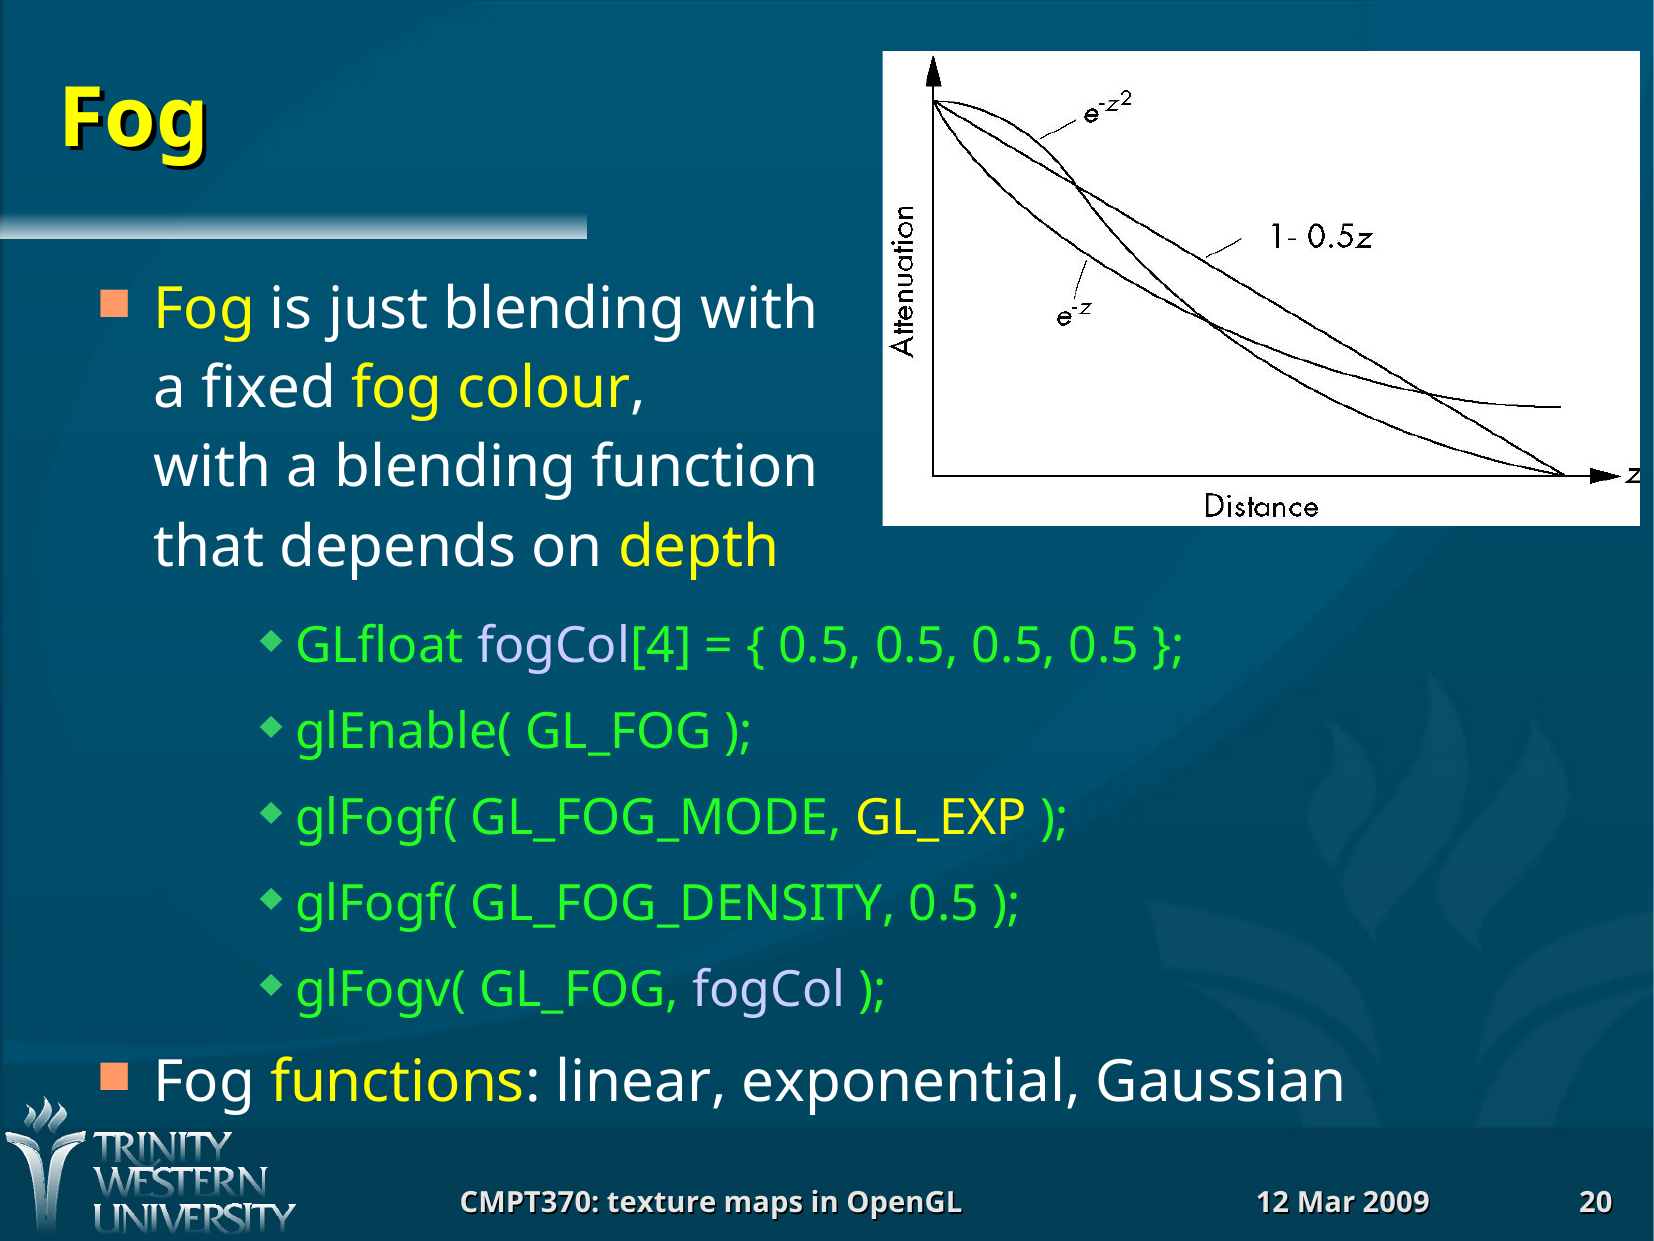

# Fog
Fog is just blending with
a fixed fog colour,
with a blending function
that depends on depth
GLfloat fogCol[4] = { 0.5, 0.5, 0.5, 0.5 };
glEnable( GL_FOG );
glFogf( GL_FOG_MODE, GL_EXP );
glFogf( GL_FOG_DENSITY, 0.5 );
glFogv( GL_FOG, fogCol );
Fog functions: linear, exponential, Gaussian
CMPT370: texture maps in OpenGL
12 Mar 2009
20